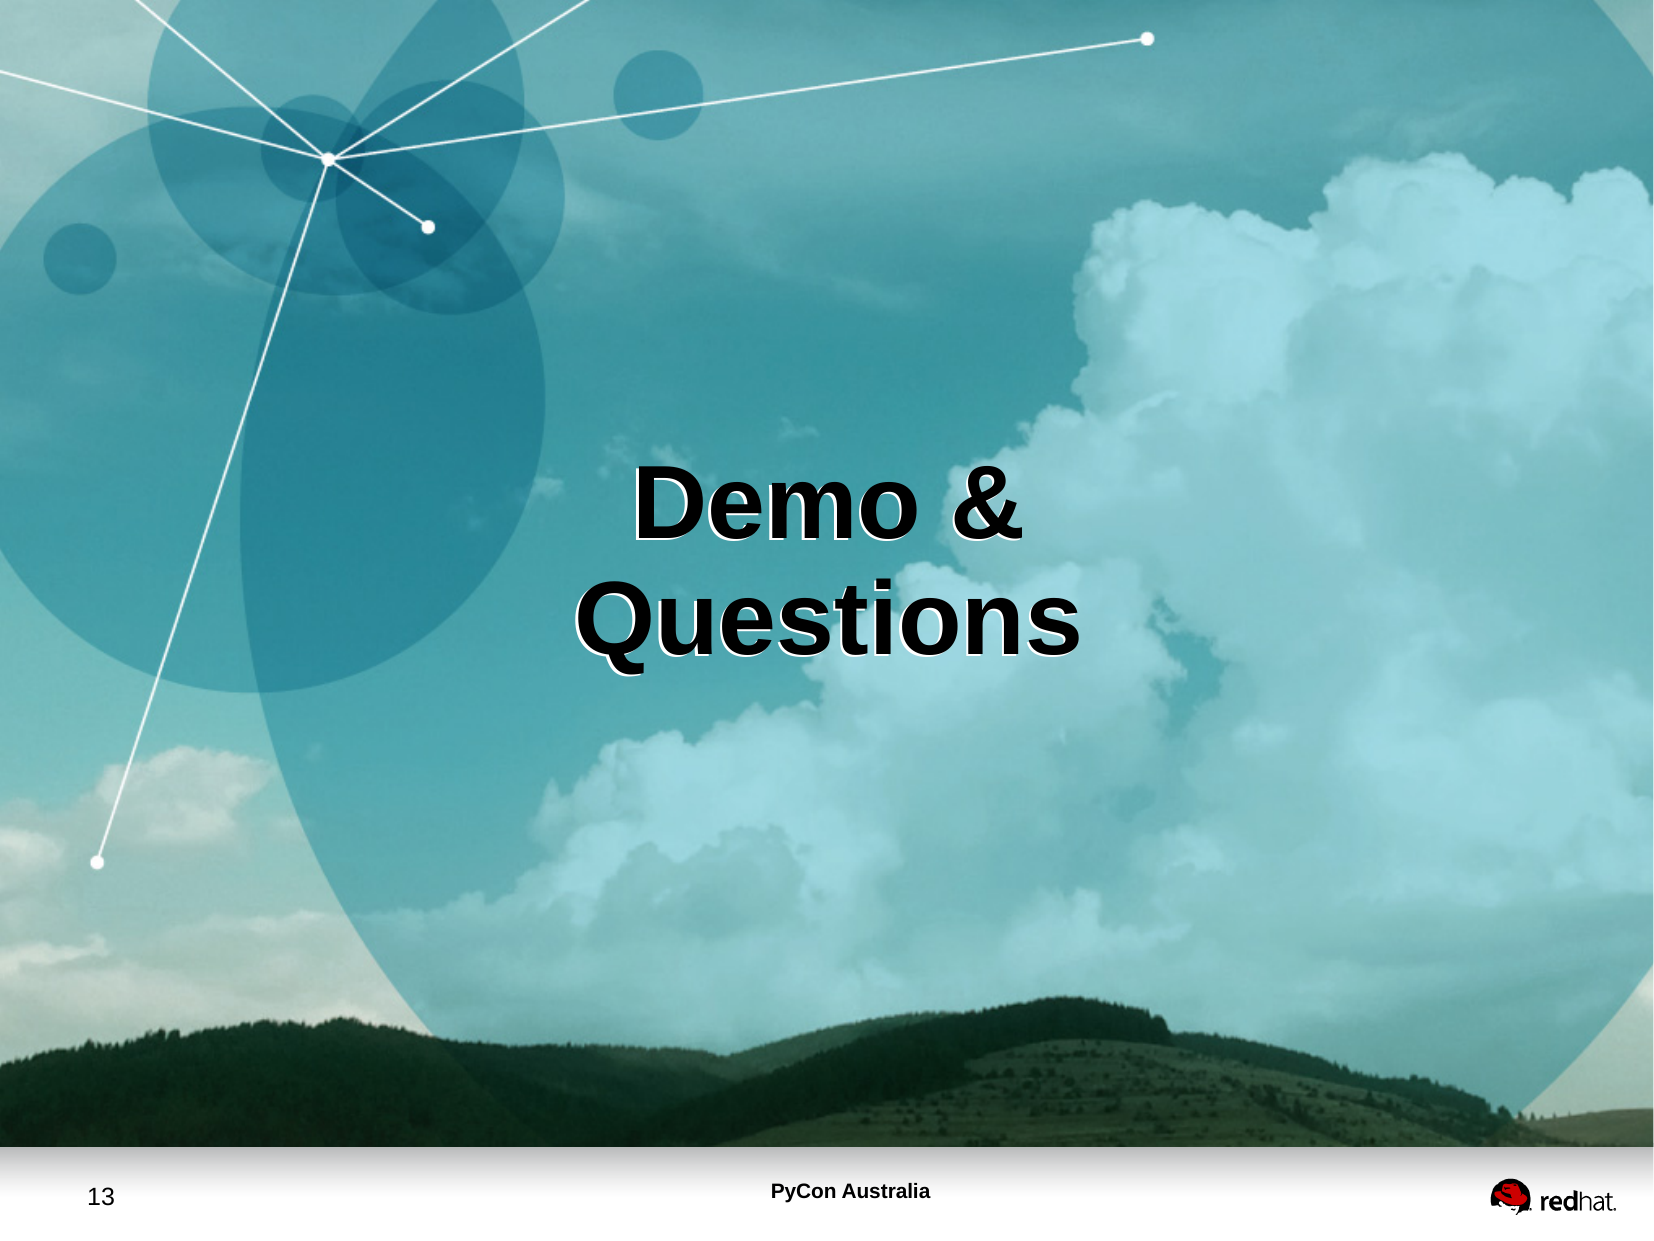

Demo &
Questions
# Demo & Questions